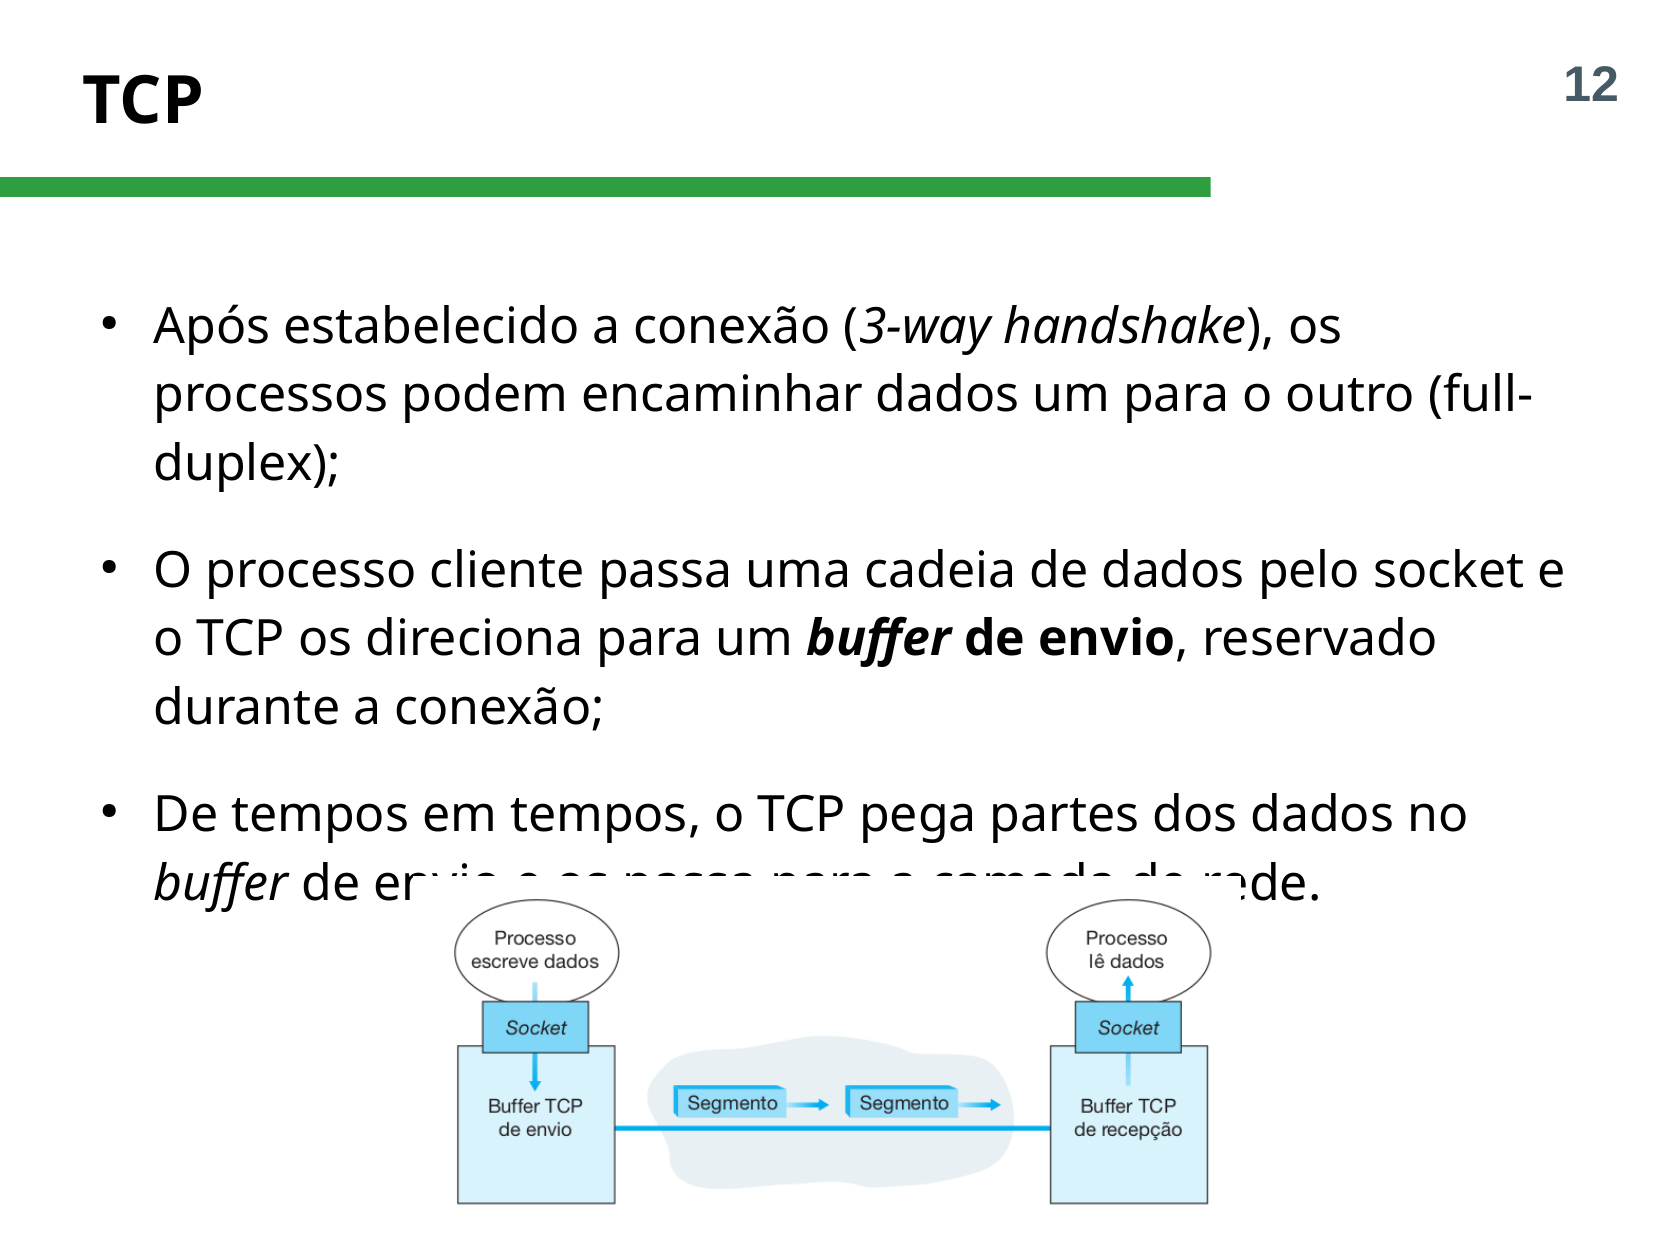

# TCP
Após estabelecido a conexão (3-way handshake), os processos podem encaminhar dados um para o outro (full-duplex);
O processo cliente passa uma cadeia de dados pelo socket e o TCP os direciona para um buffer de envio, reservado durante a conexão;
De tempos em tempos, o TCP pega partes dos dados no buffer de envio e os passa para a camada de rede.